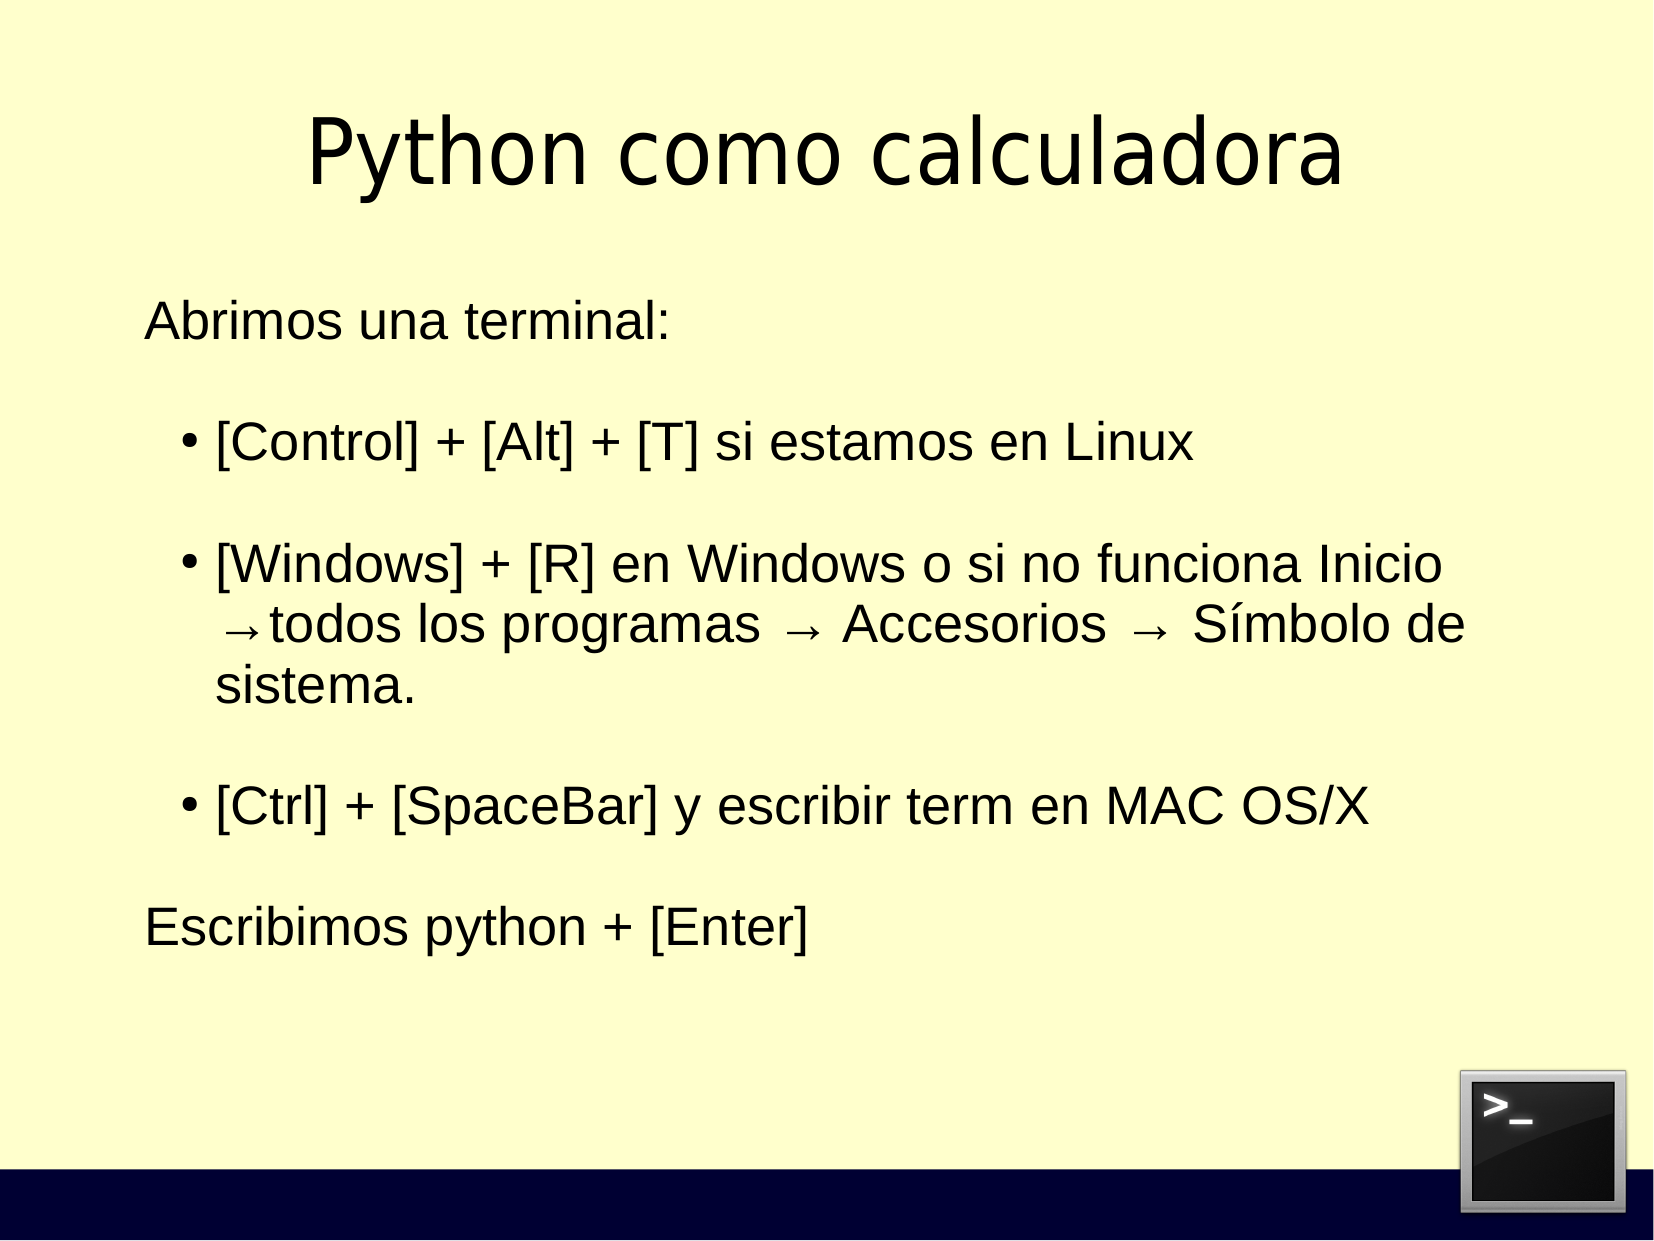

# Python como calculadora
Abrimos una terminal:
[Control] + [Alt] + [T] si estamos en Linux
[Windows] + [R] en Windows o si no funciona Inicio →todos los programas → Accesorios → Símbolo de sistema.
[Ctrl] + [SpaceBar] y escribir term en MAC OS/X
Escribimos python + [Enter]